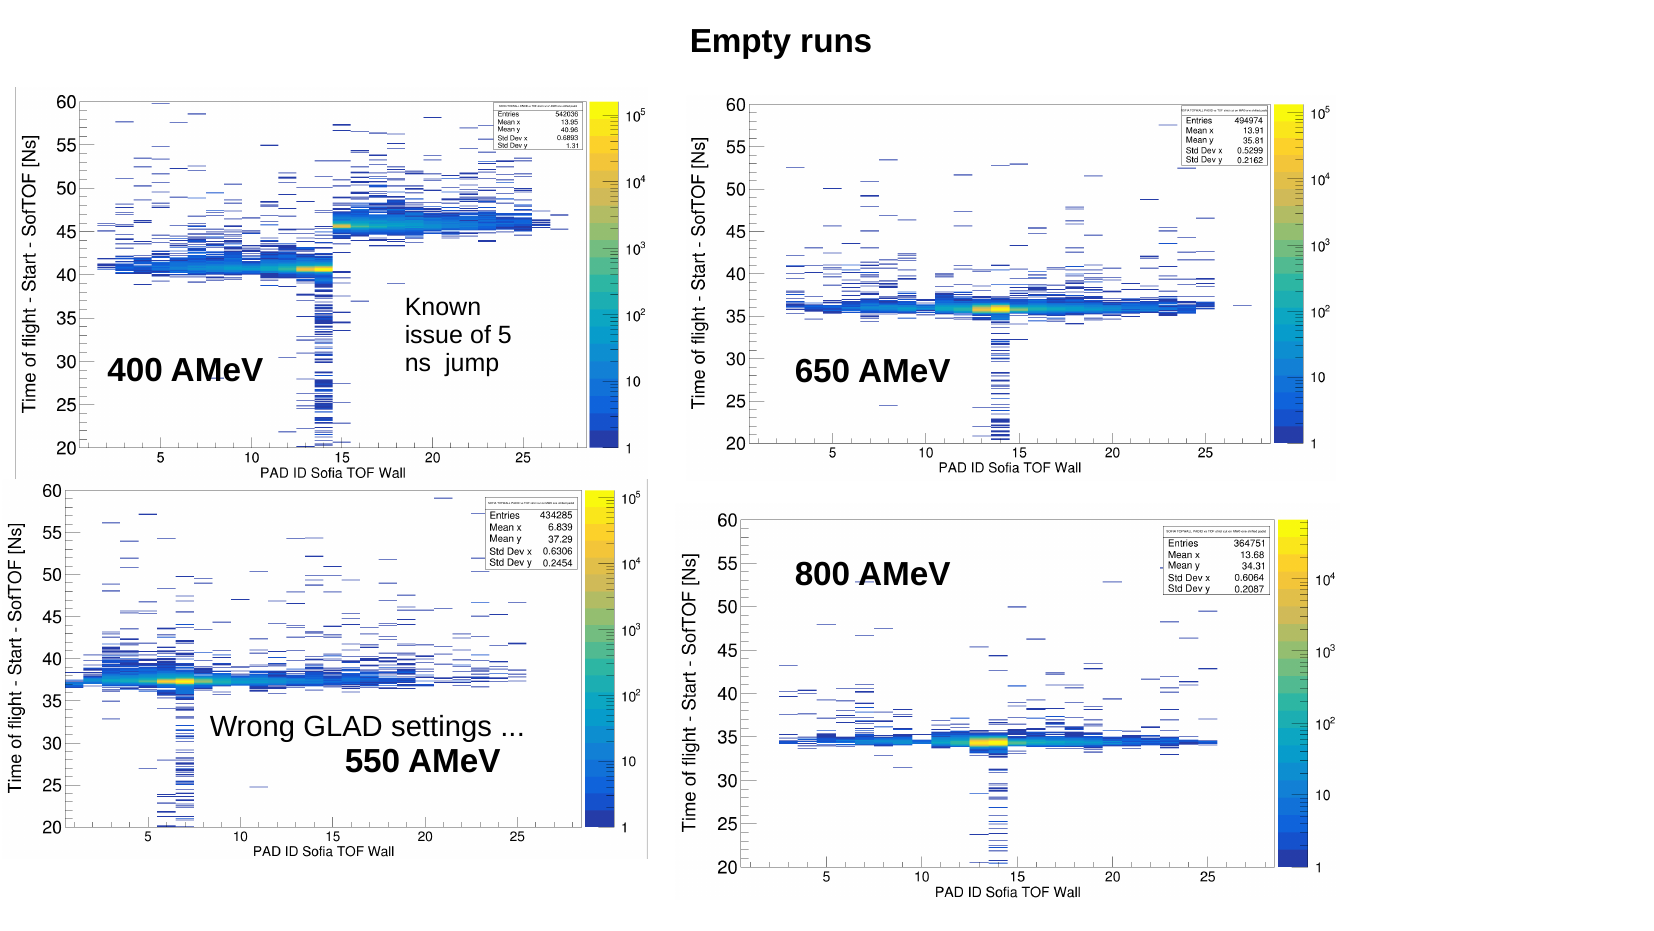

Empty runs
Known issue of 5 ns jump
400 AMeV
650 AMeV
800 AMeV
Wrong GLAD settings ...
550 AMeV